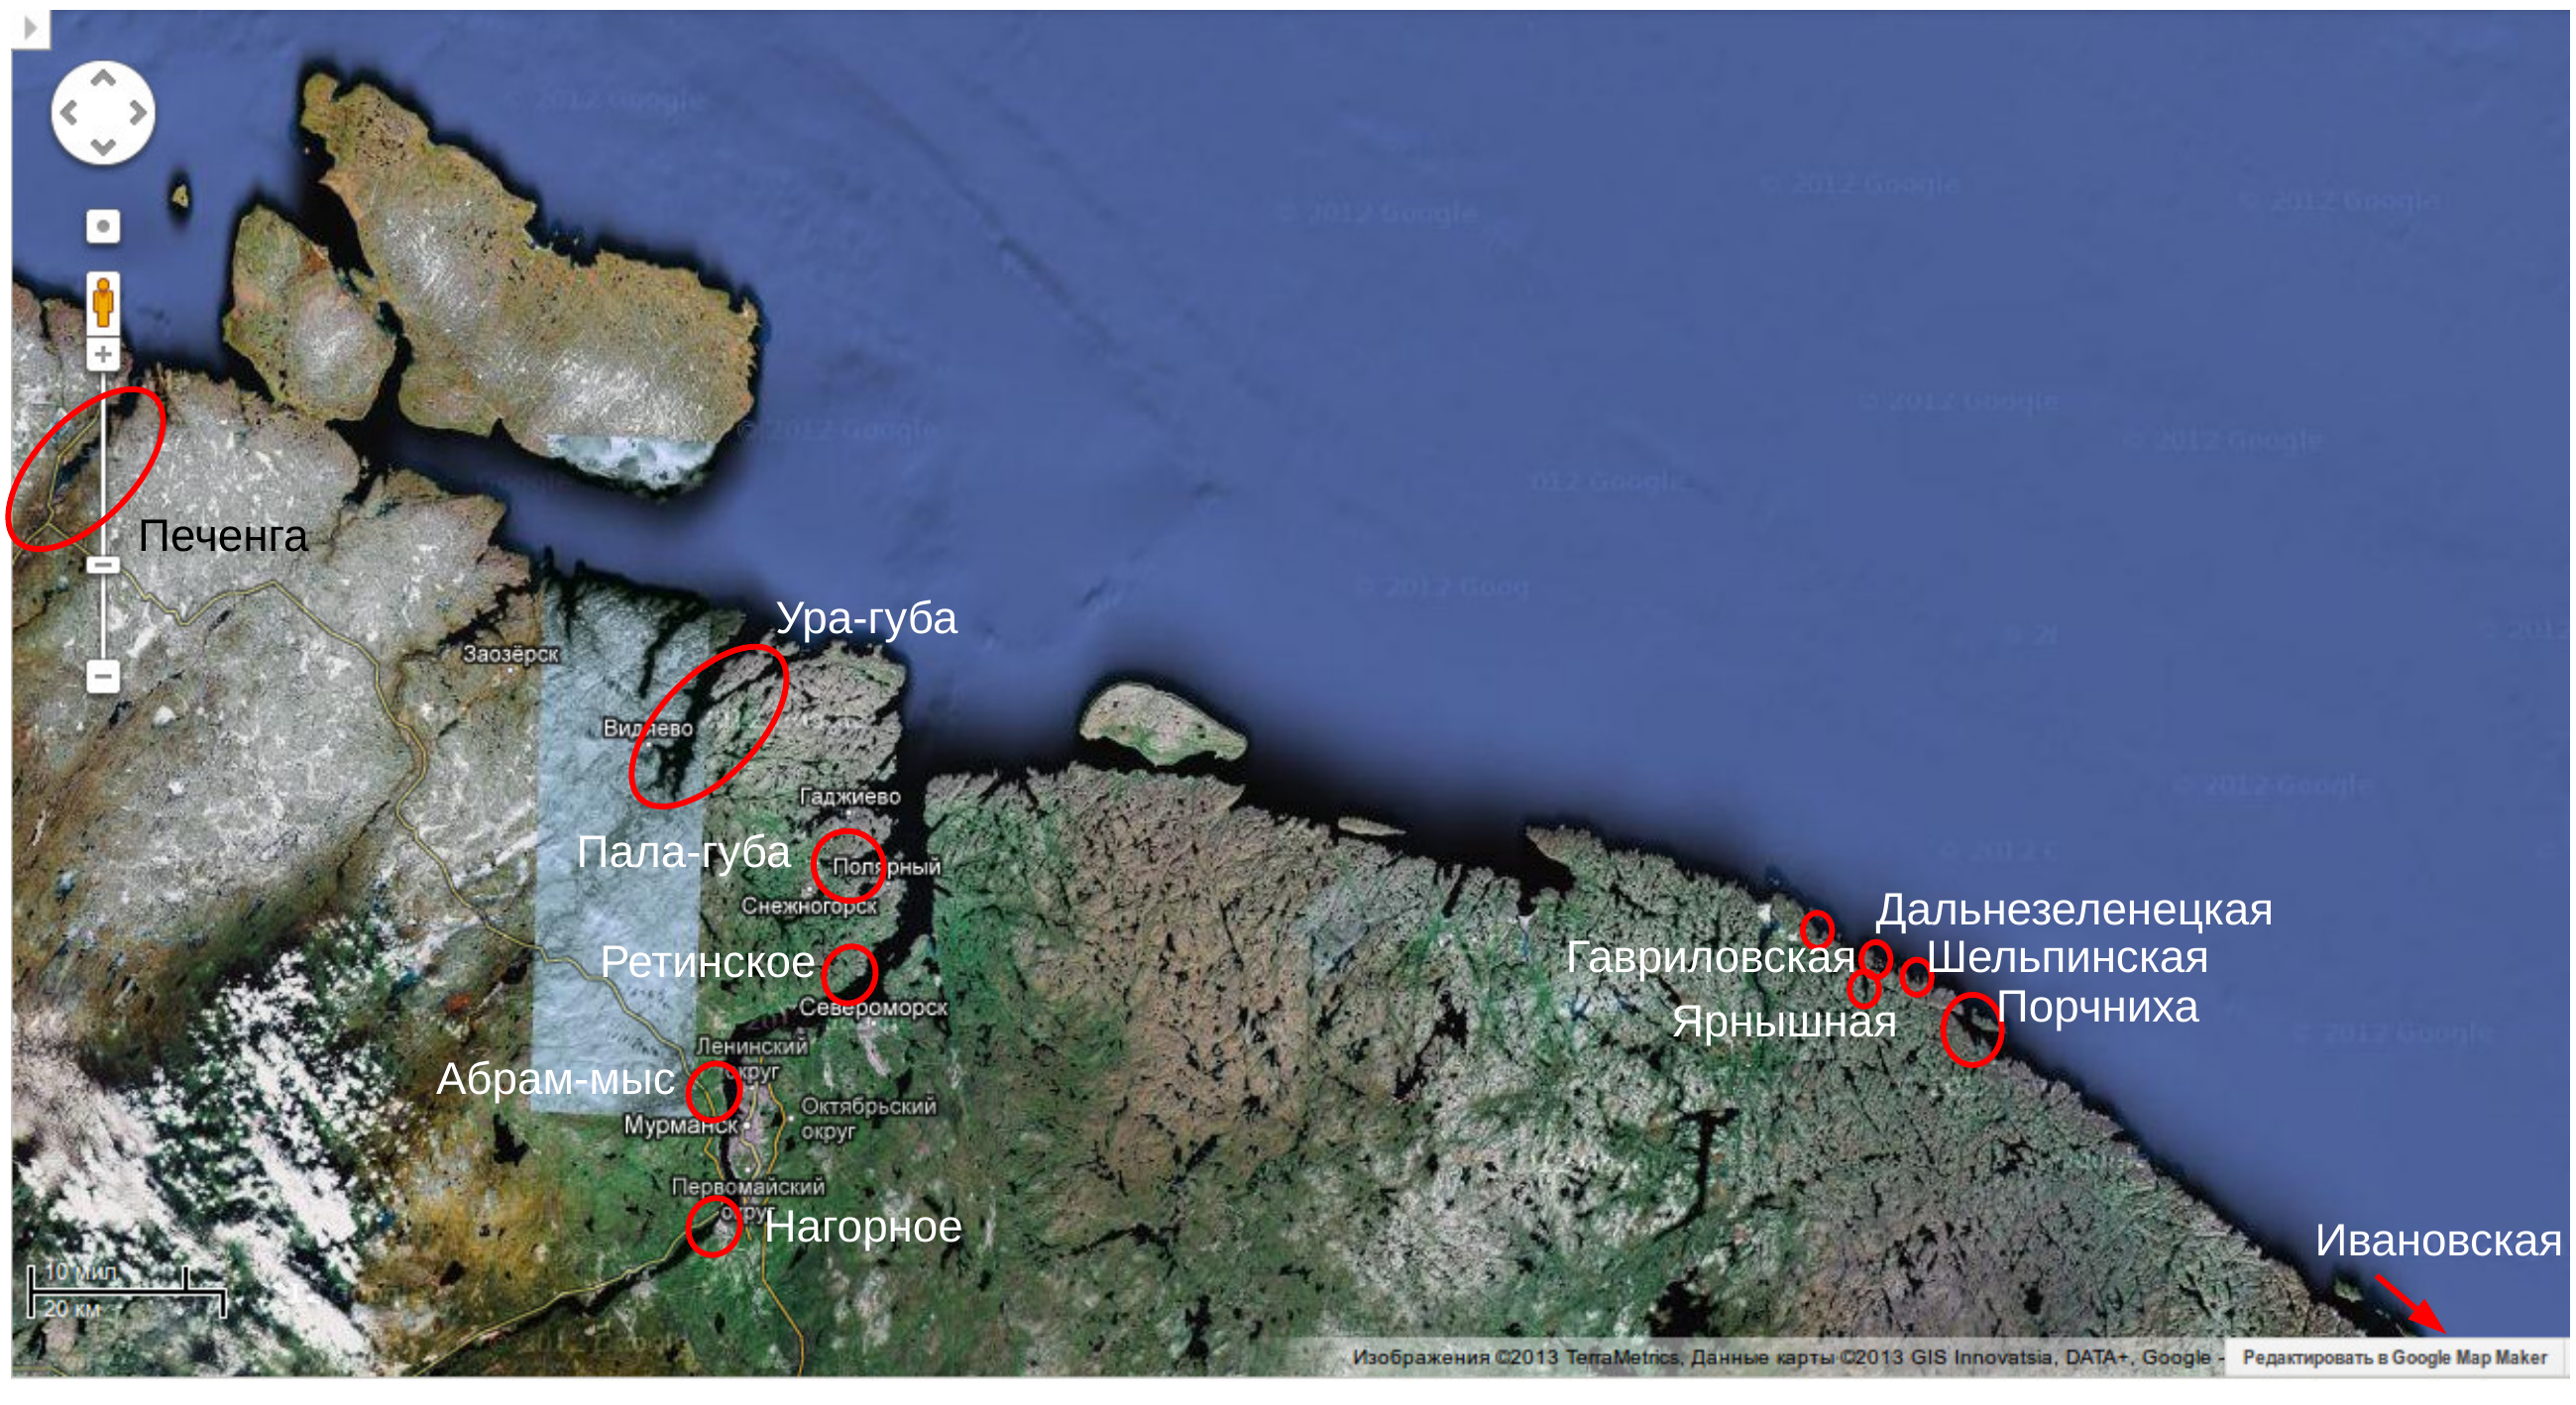

Печенга
Ура-губа
Пала-губа
Дальнезеленецкая
Гавриловская
Шельпинская
Ретинское
Порчниха
Ярнышная
Абрам-мыс
Нагорное
Ивановская